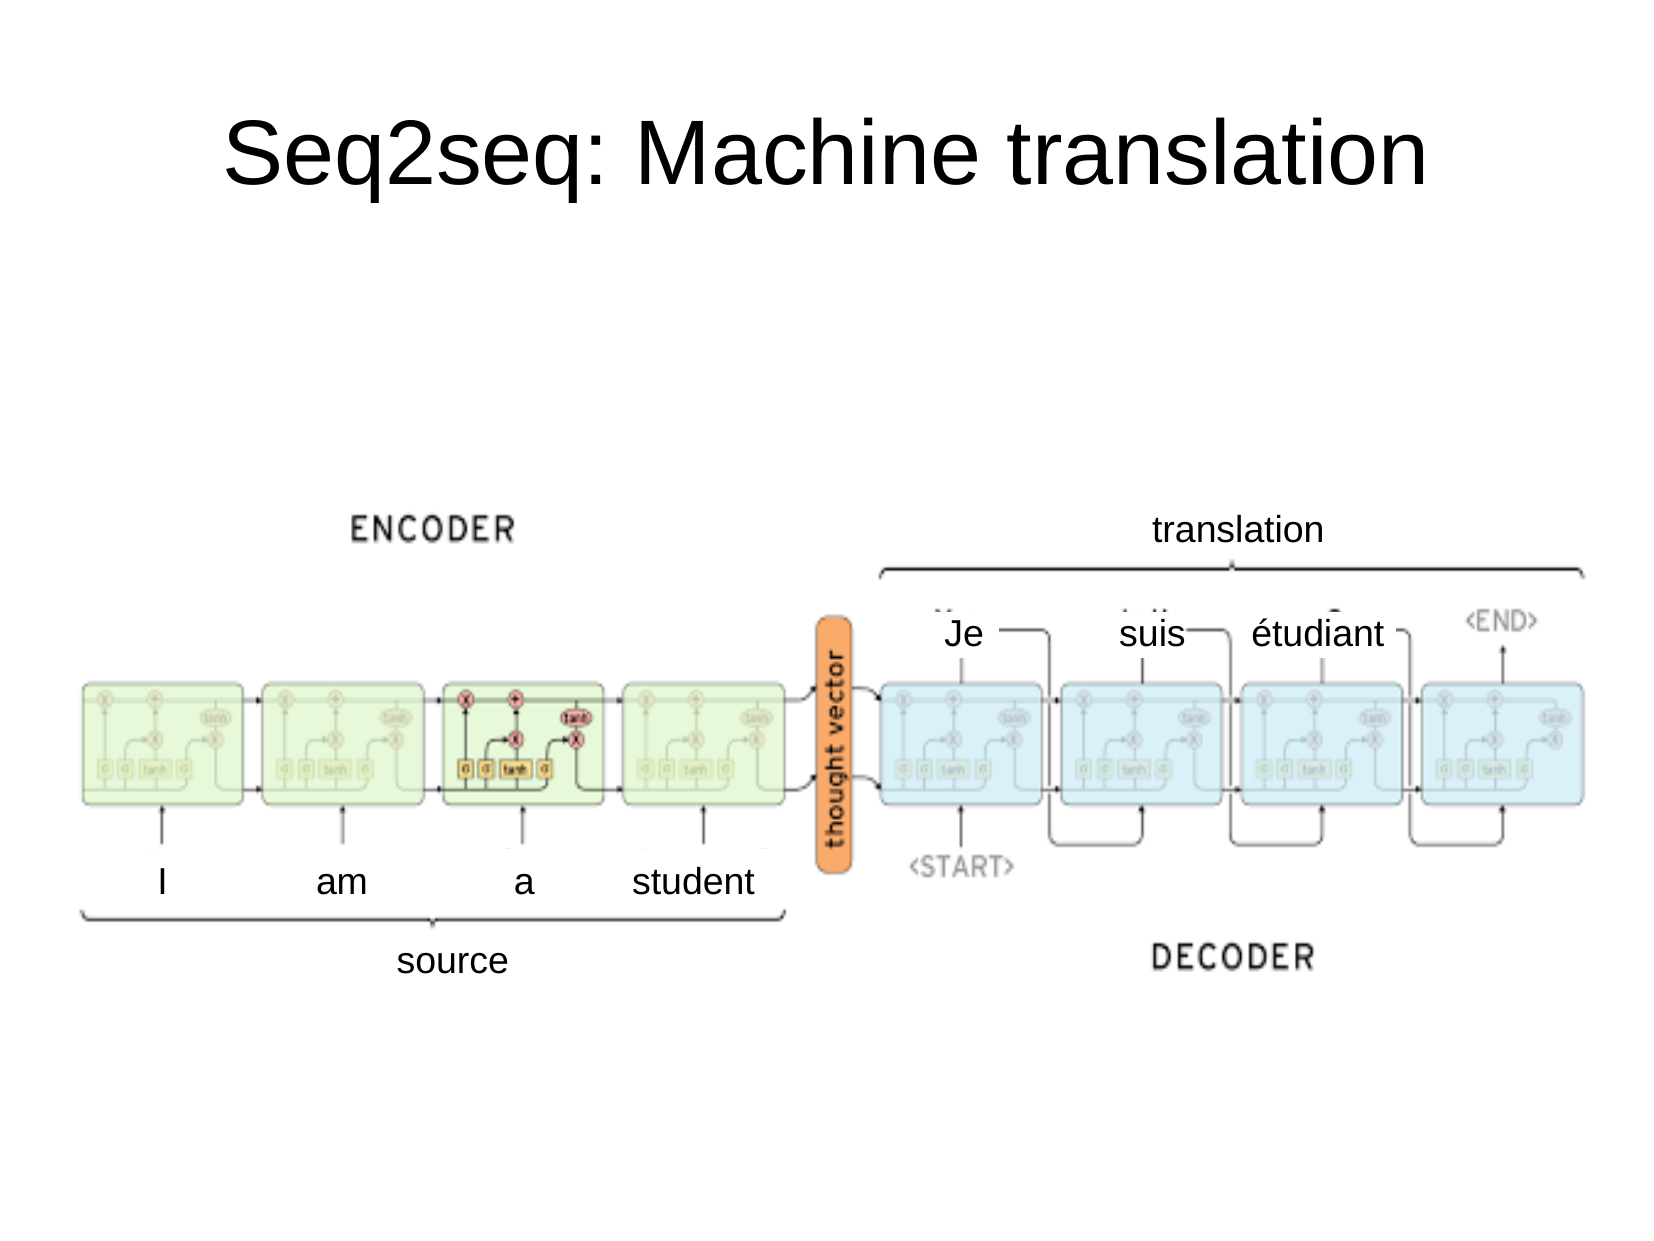

# Seq2seq: Machine translation
translation
Je
suis
étudiant
I
am
a
student
source